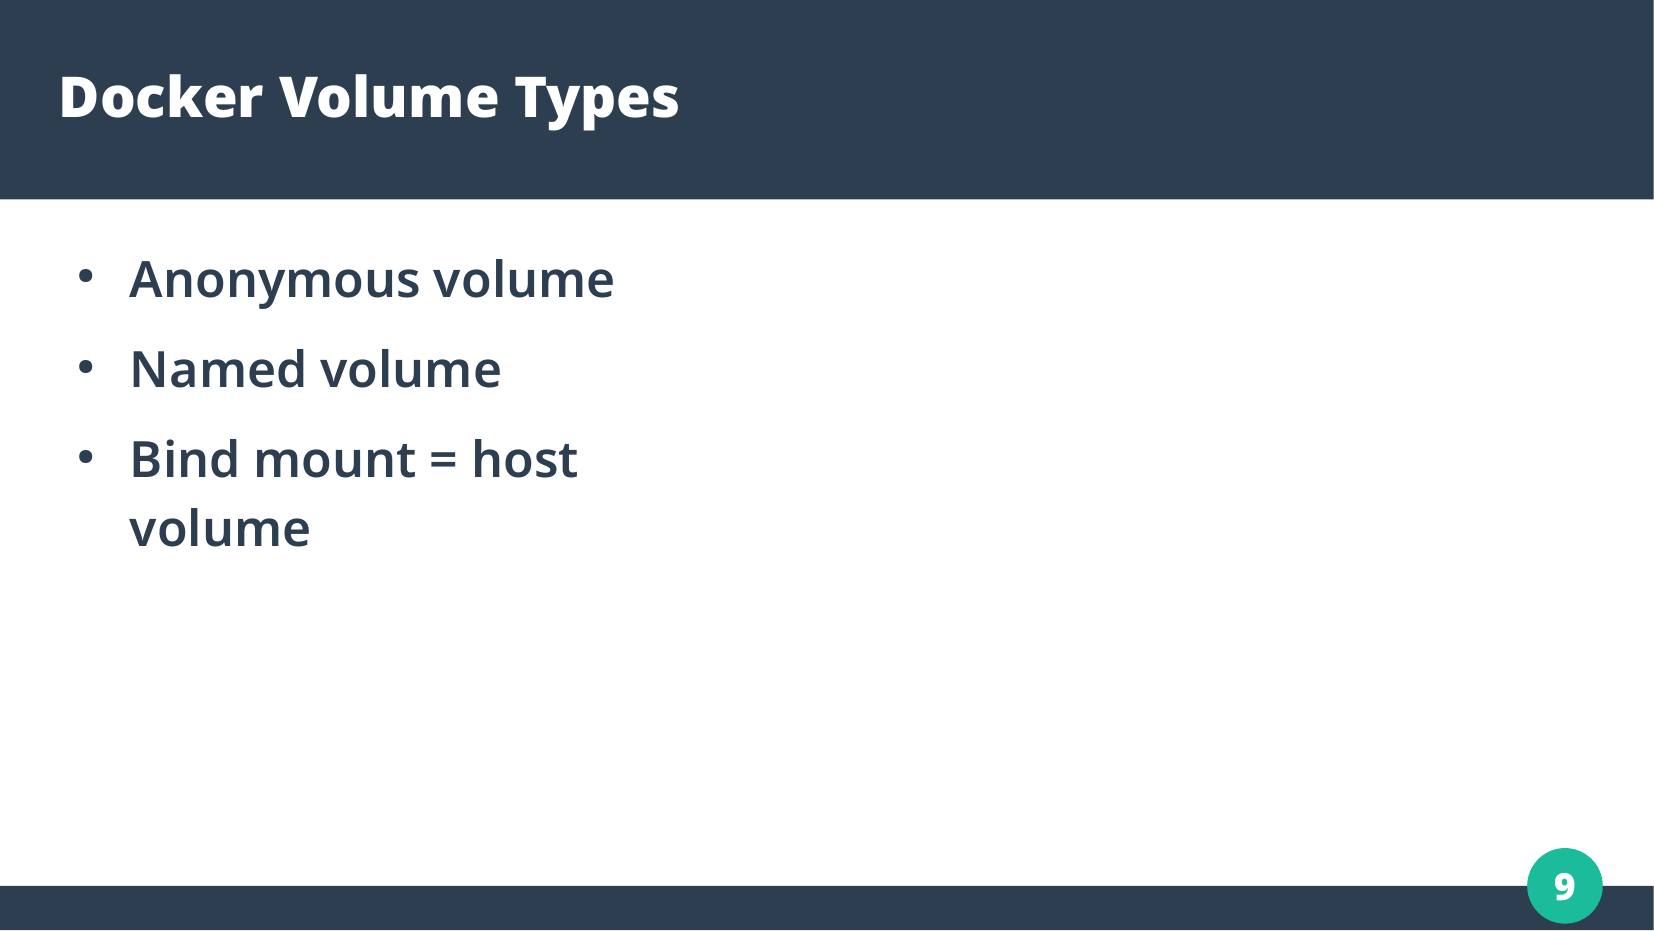

# Docker Volume Types
Anonymous volume
Named volume
Bind mount = host volume